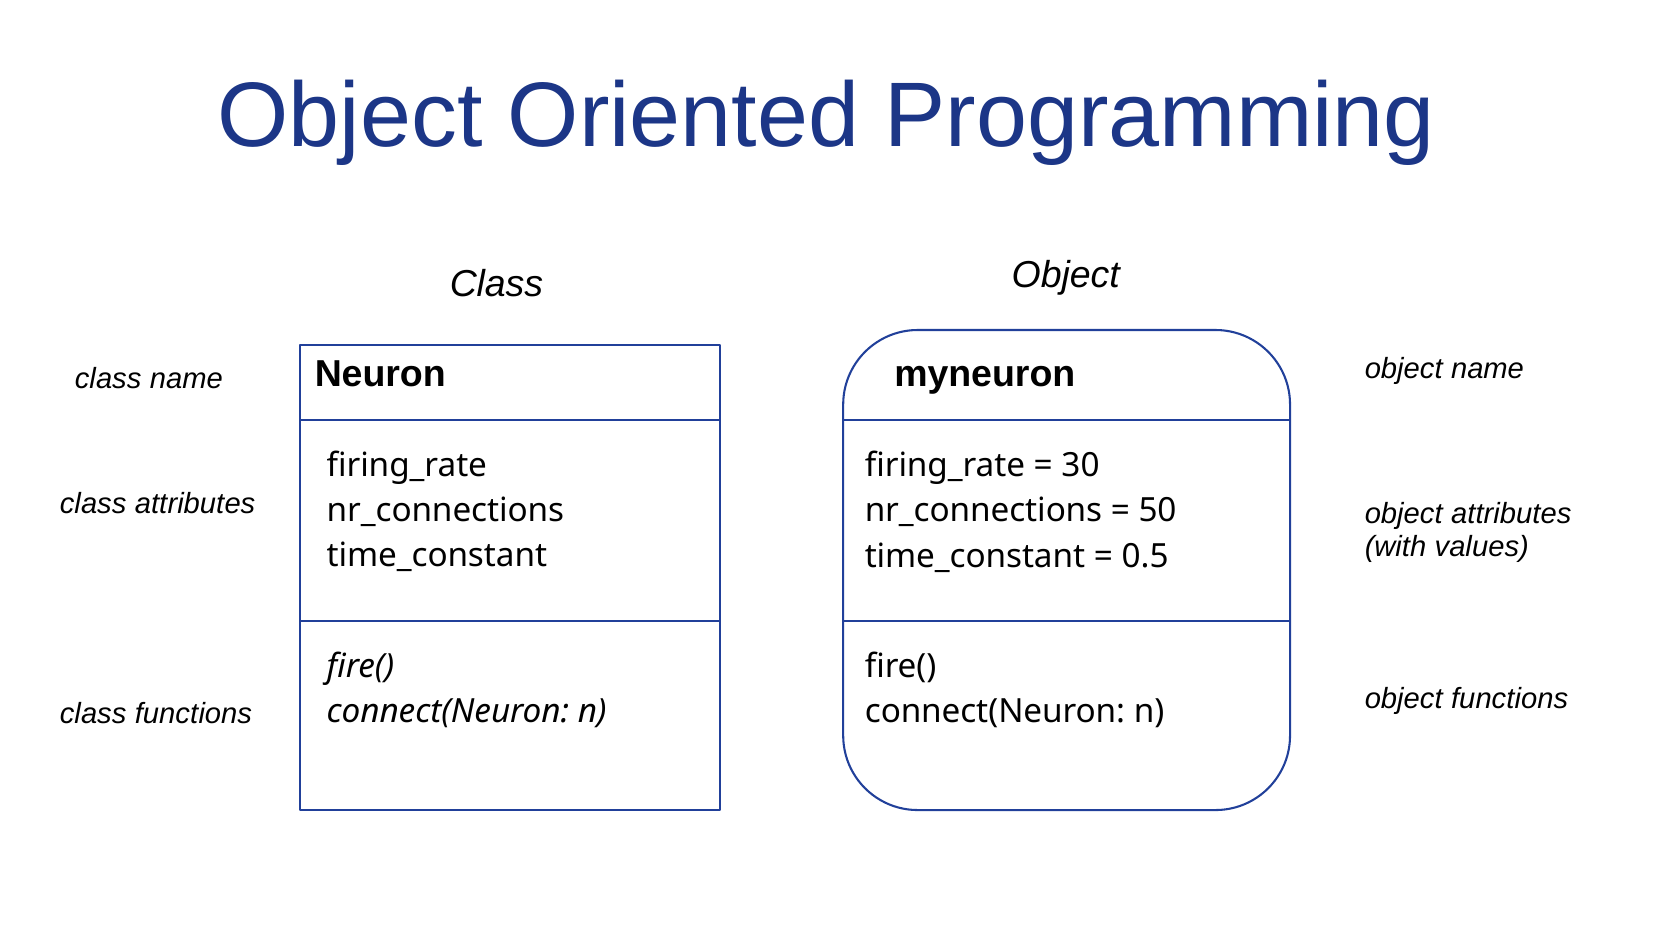

# Object Oriented Programming
Object
Class
myneuron
firing_rate = 30
nr_connections = 50
time_constant = 0.5
fire()
connect(Neuron: n)
Neuron
firing_rate
nr_connections
time_constant
fire()
connect(Neuron: n)
object name
class name
class attributes
object attributes (with values)
object functions
class functions